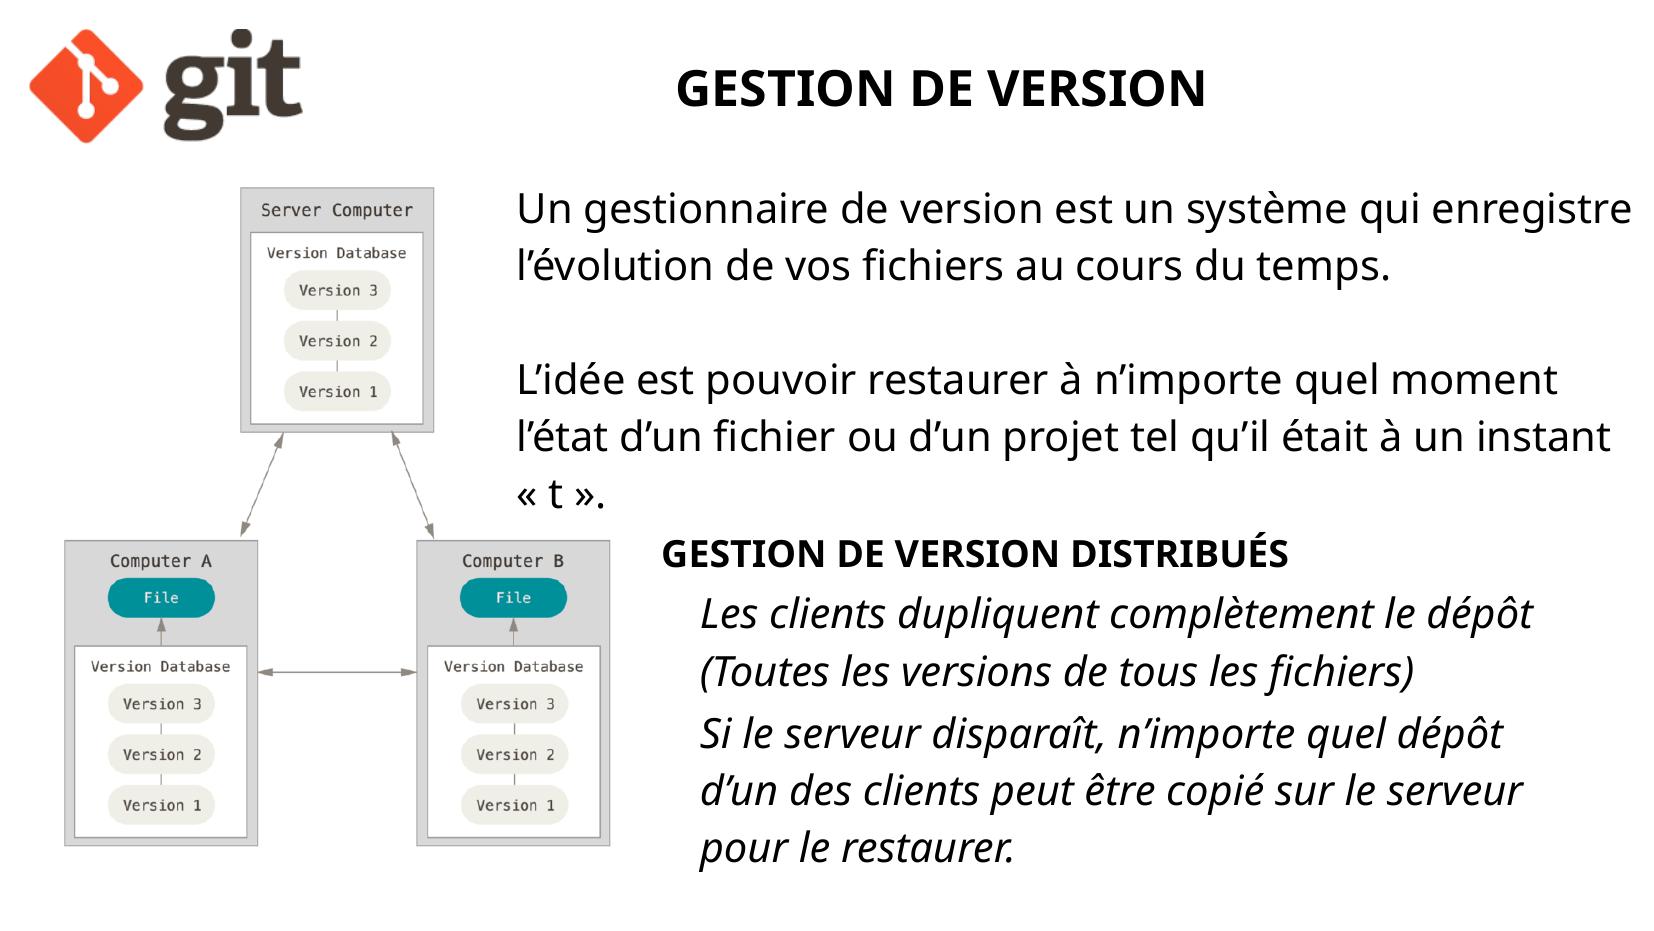

gestion de version
Un gestionnaire de version est un système qui enregistre l’évolution de vos fichiers au cours du temps.
L’idée est pouvoir restaurer à n’importe quel moment l’état d’un fichier ou d’un projet tel qu’il était à un instant « t ».
gestion de version distribués
Les clients dupliquent complètement le dépôt (Toutes les versions de tous les fichiers)
Si le serveur disparaît, n’importe quel dépôt d’un des clients peut être copié sur le serveur pour le restaurer.